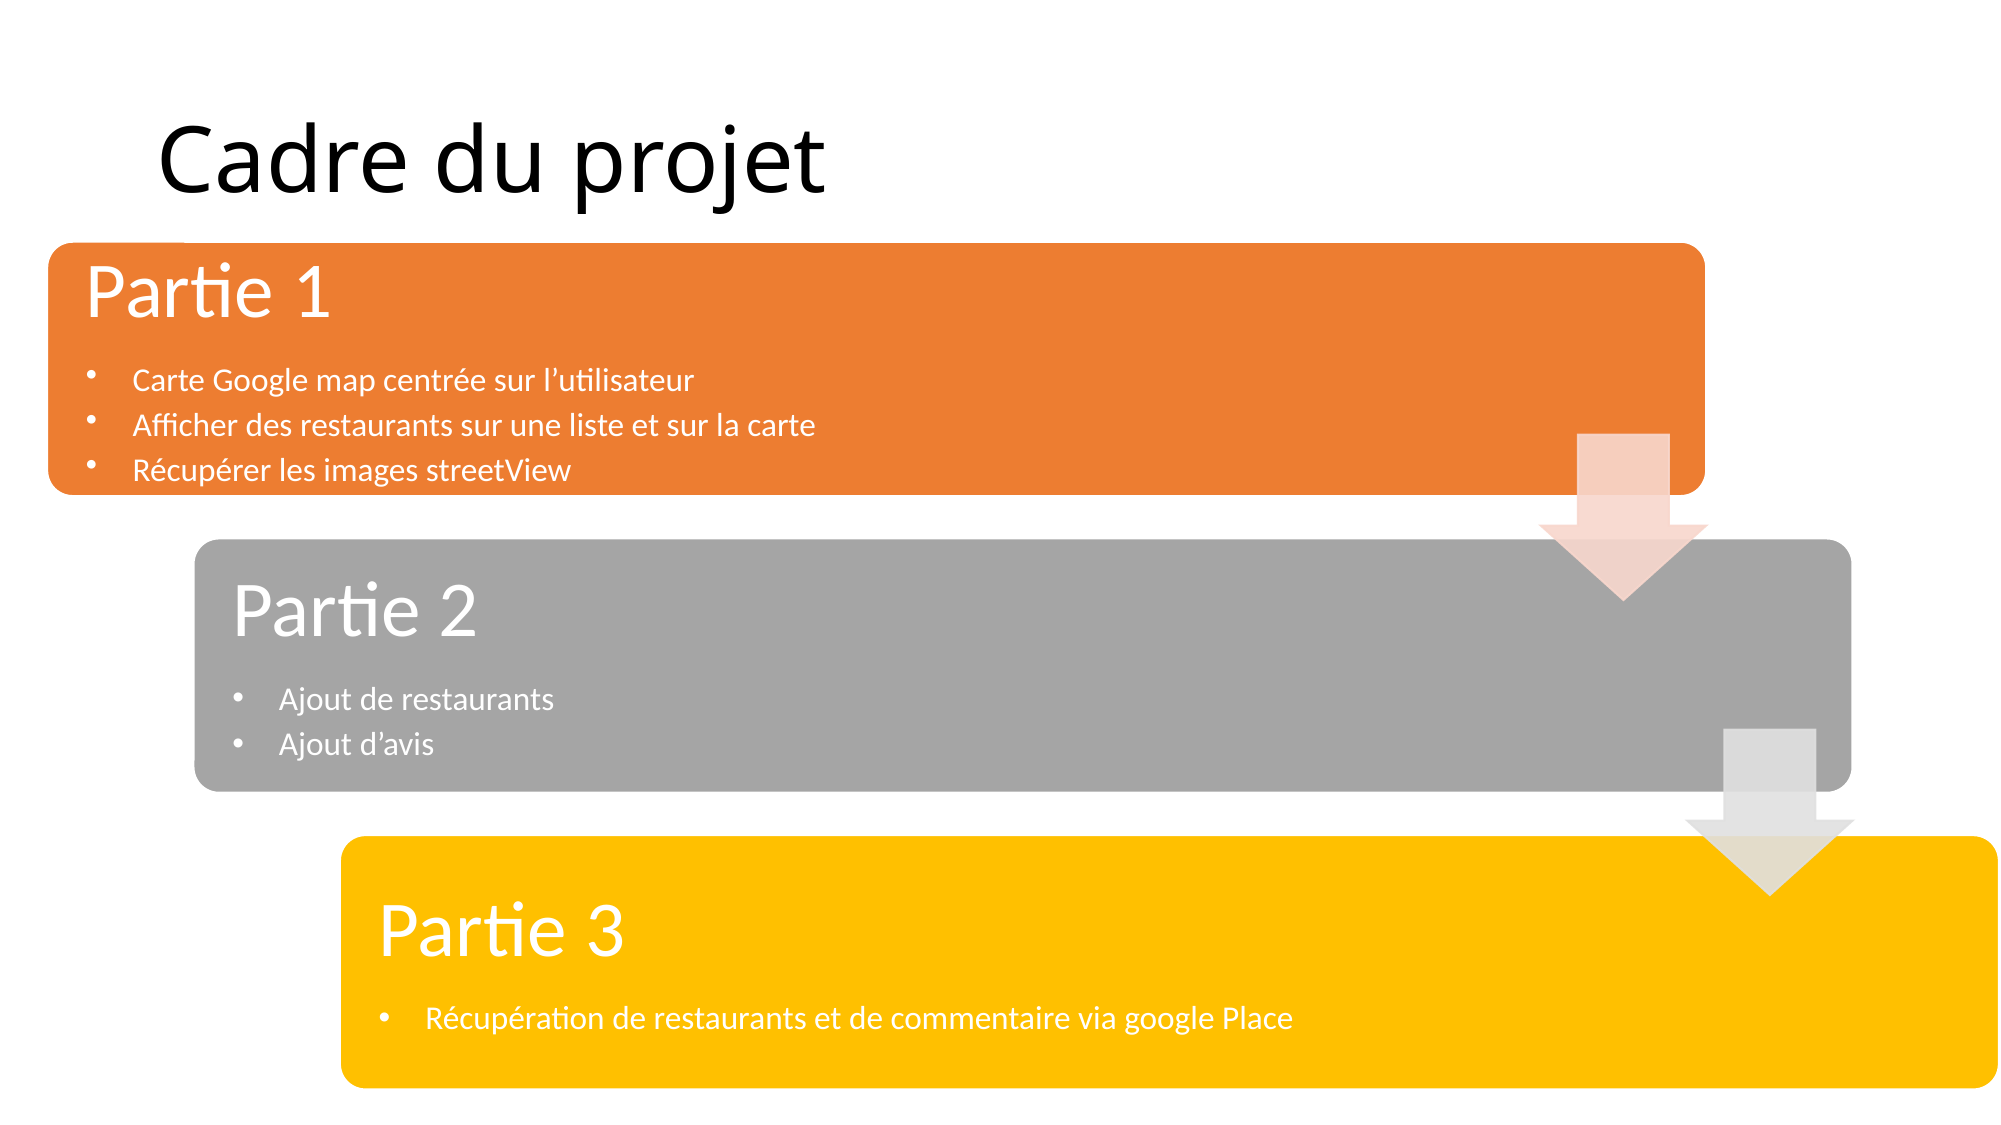

# Cadre du projet
Partie 1
Carte Google map centrée sur l’utilisateur
Afficher des restaurants sur une liste et sur la carte
Récupérer les images streetView
Partie 2
Ajout de restaurants
Ajout d’avis
Partie 3
Récupération de restaurants et de commentaire via google Place